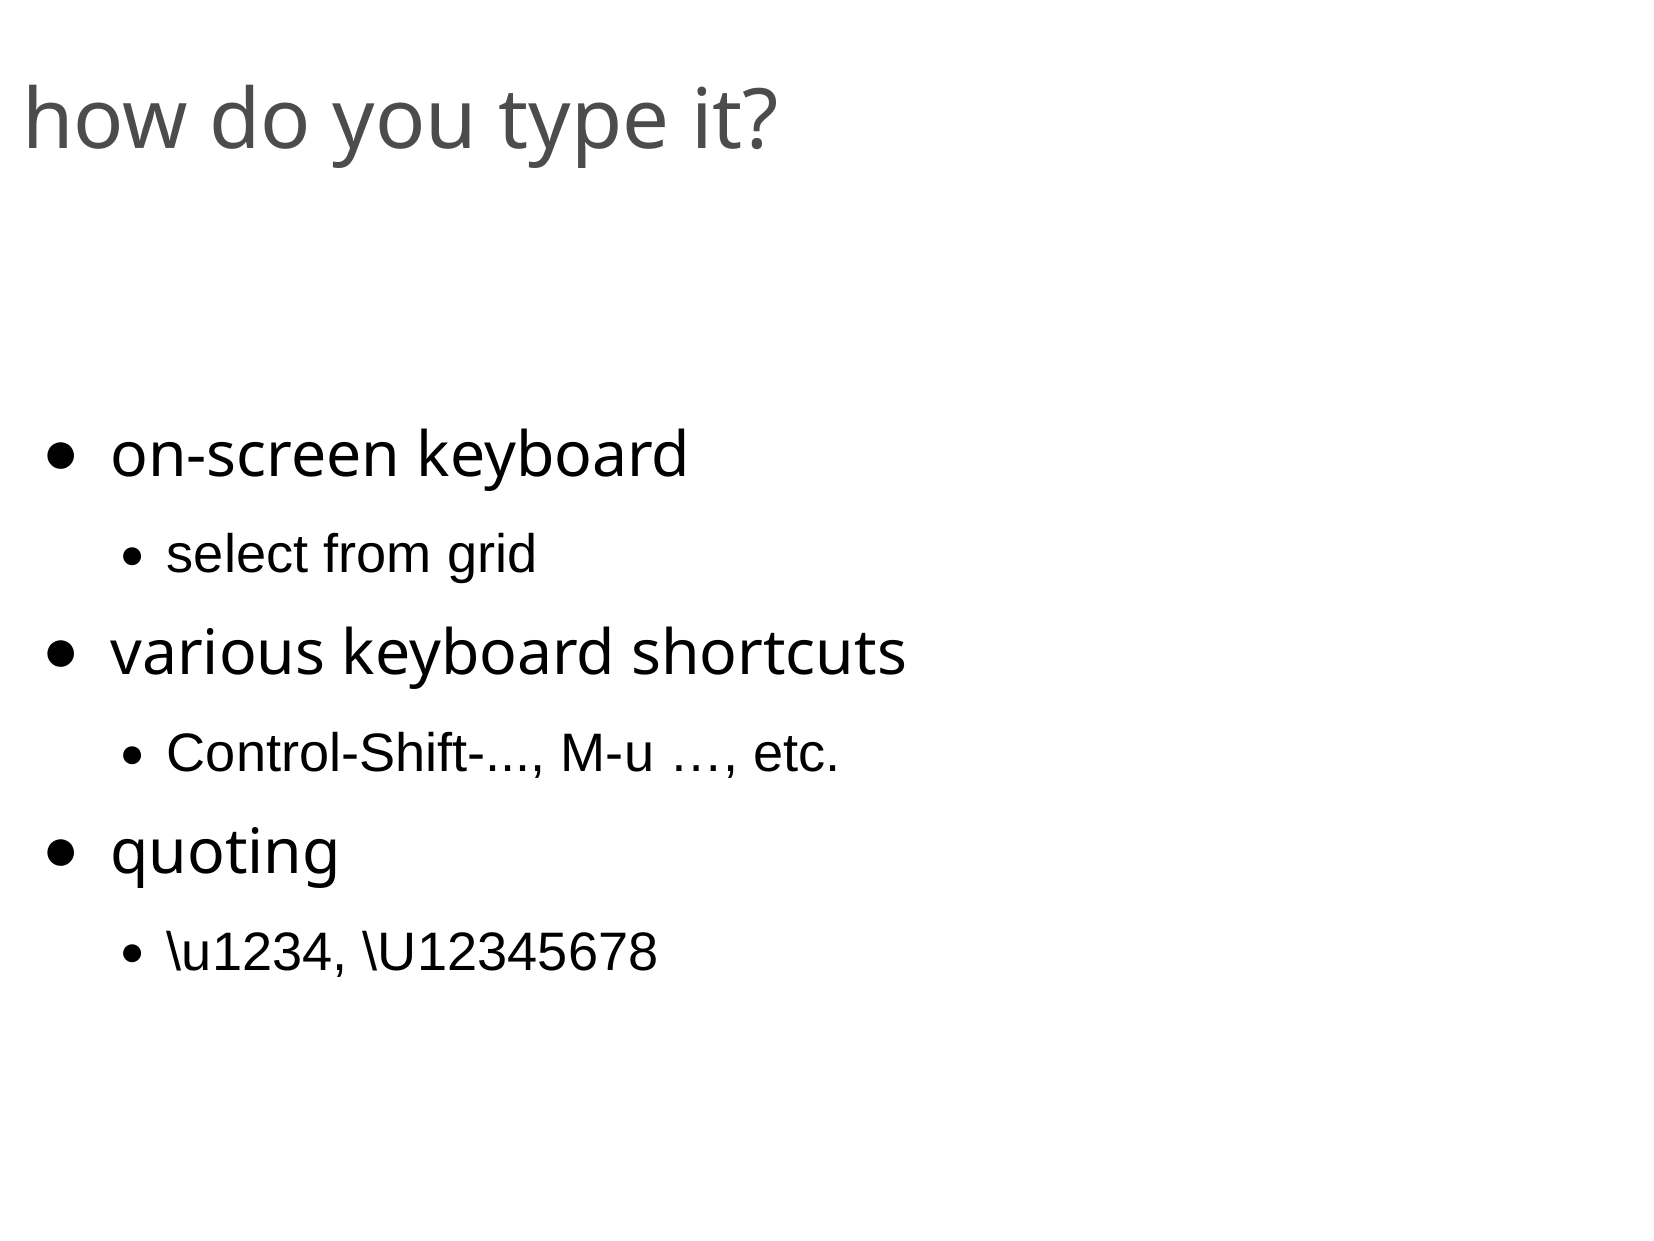

# how do you type it?
on-screen keyboard
select from grid
various keyboard shortcuts
Control-Shift-..., M-u …, etc.
quoting
\u1234, \U12345678